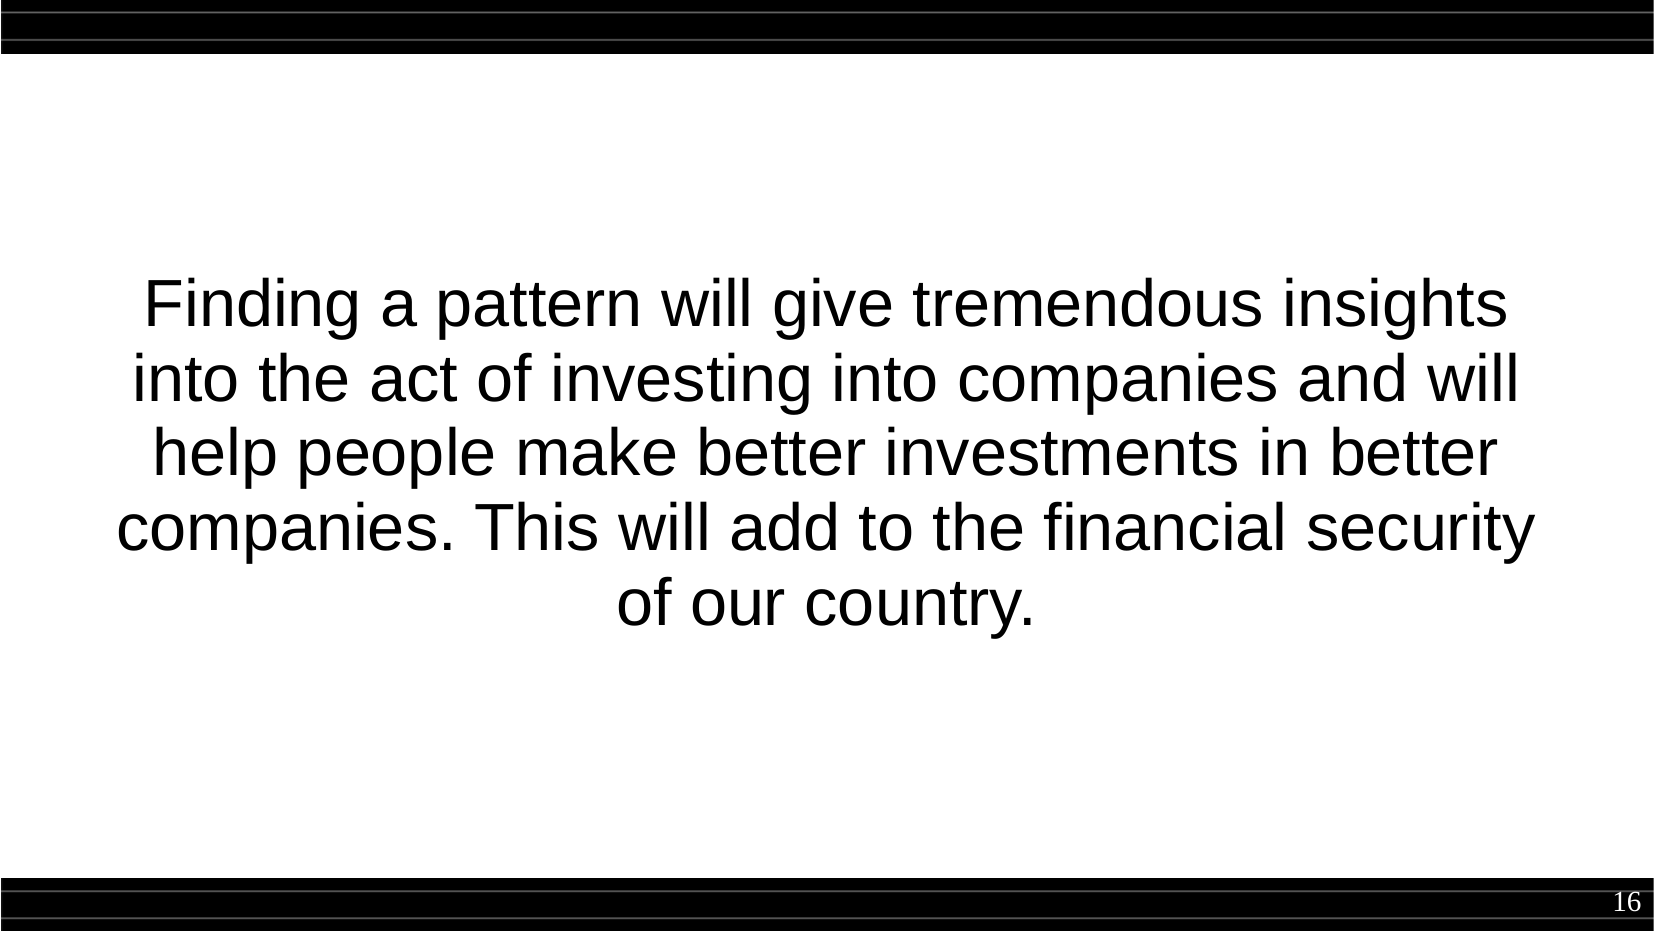

# Finding a pattern will give tremendous insights into the act of investing into companies and will help people make better investments in better companies. This will add to the financial security of our country.